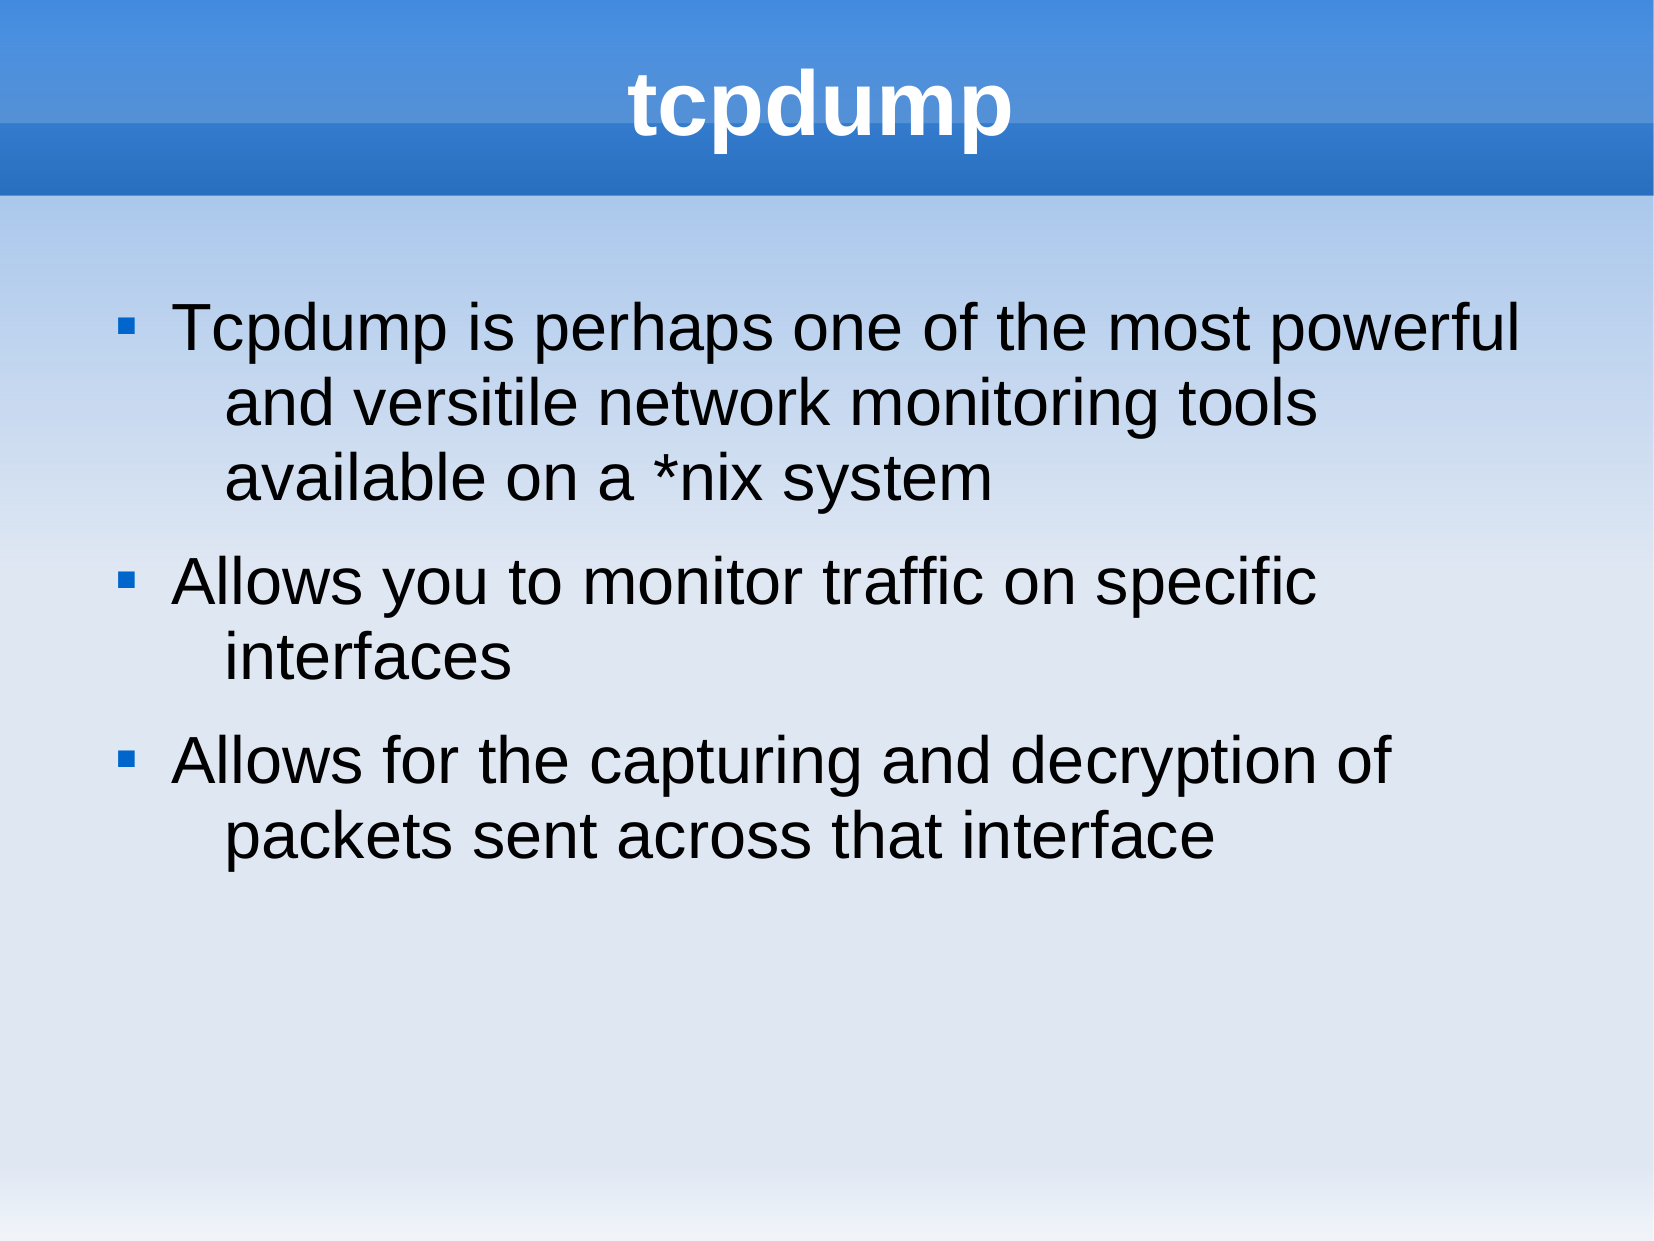

# tcpdump
Tcpdump is perhaps one of the most powerful and versitile network monitoring tools available on a *nix system
Allows you to monitor traffic on specific interfaces
Allows for the capturing and decryption of packets sent across that interface